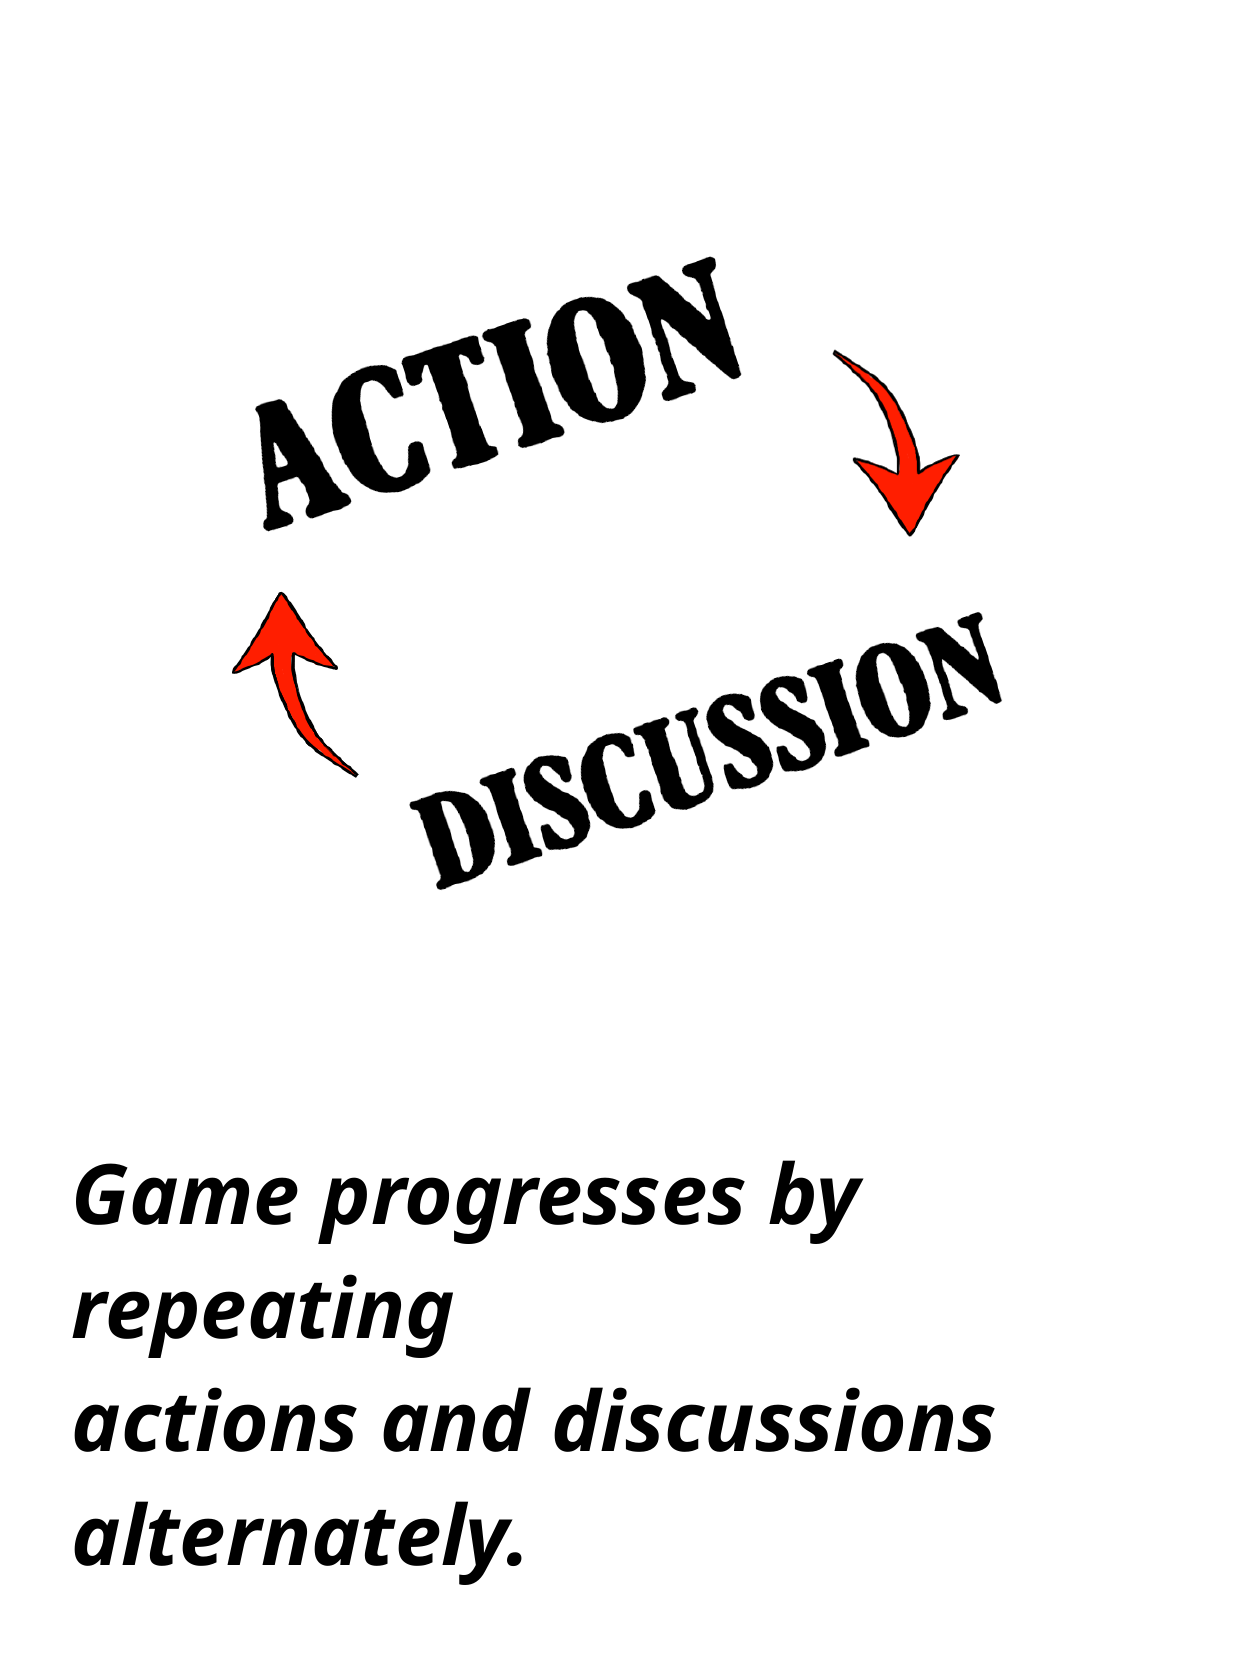

Game progresses by repeating
actions and discussions alternately.